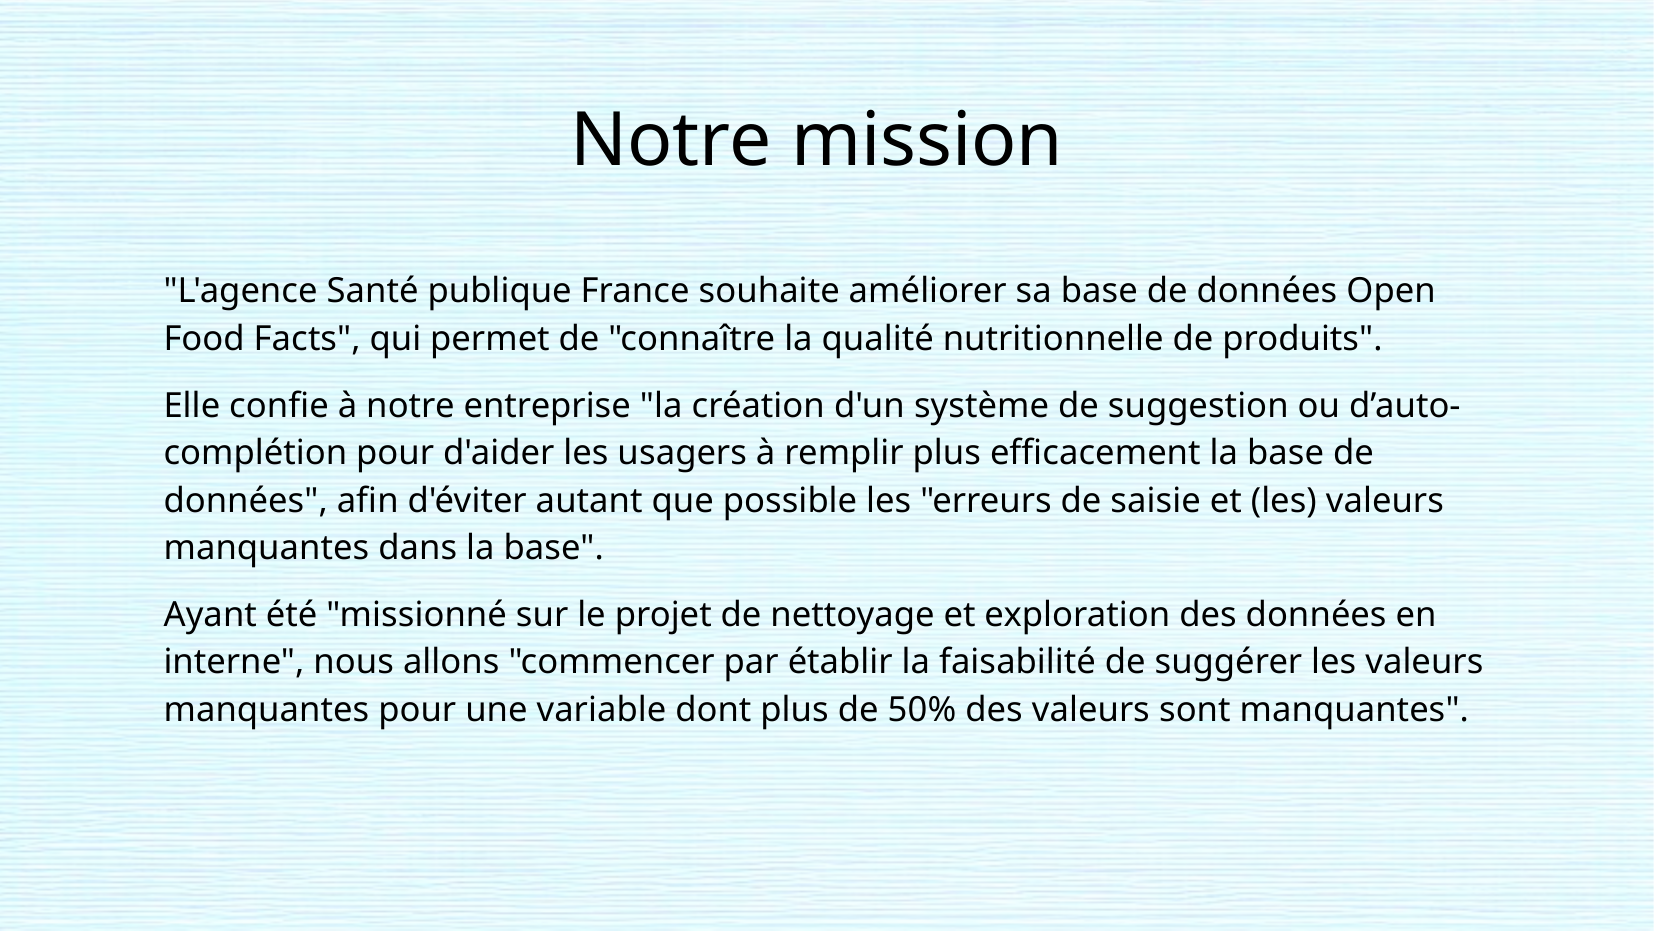

# Notre mission
"L'agence Santé publique France souhaite améliorer sa base de données Open Food Facts", qui permet de "connaître la qualité nutritionnelle de produits".
Elle confie à notre entreprise "la création d'un système de suggestion ou d’auto-complétion pour d'aider les usagers à remplir plus efficacement la base de données", afin d'éviter autant que possible les "erreurs de saisie et (les) valeurs manquantes dans la base".
Ayant été "missionné sur le projet de nettoyage et exploration des données en interne", nous allons "commencer par établir la faisabilité de suggérer les valeurs manquantes pour une variable dont plus de 50% des valeurs sont manquantes".